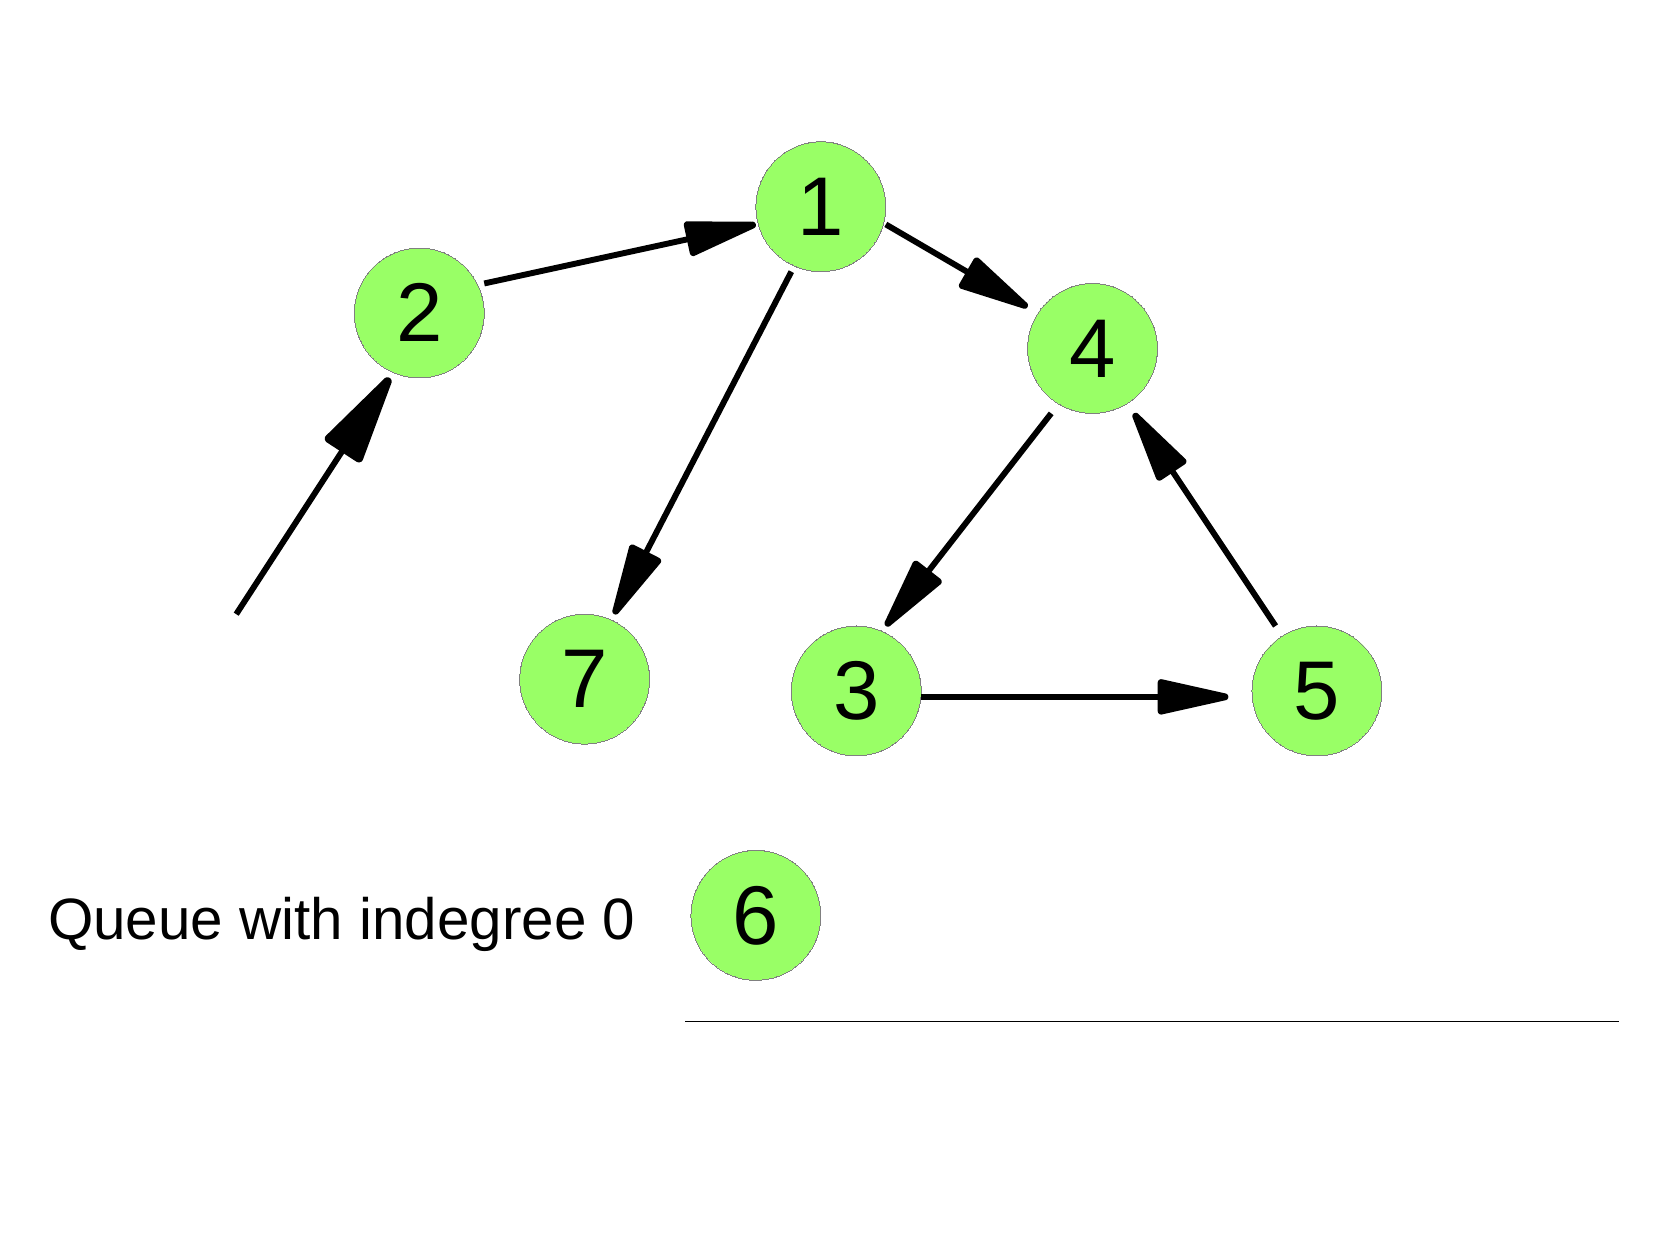

1
2
4
7
3
5
6
Queue with indegree 0